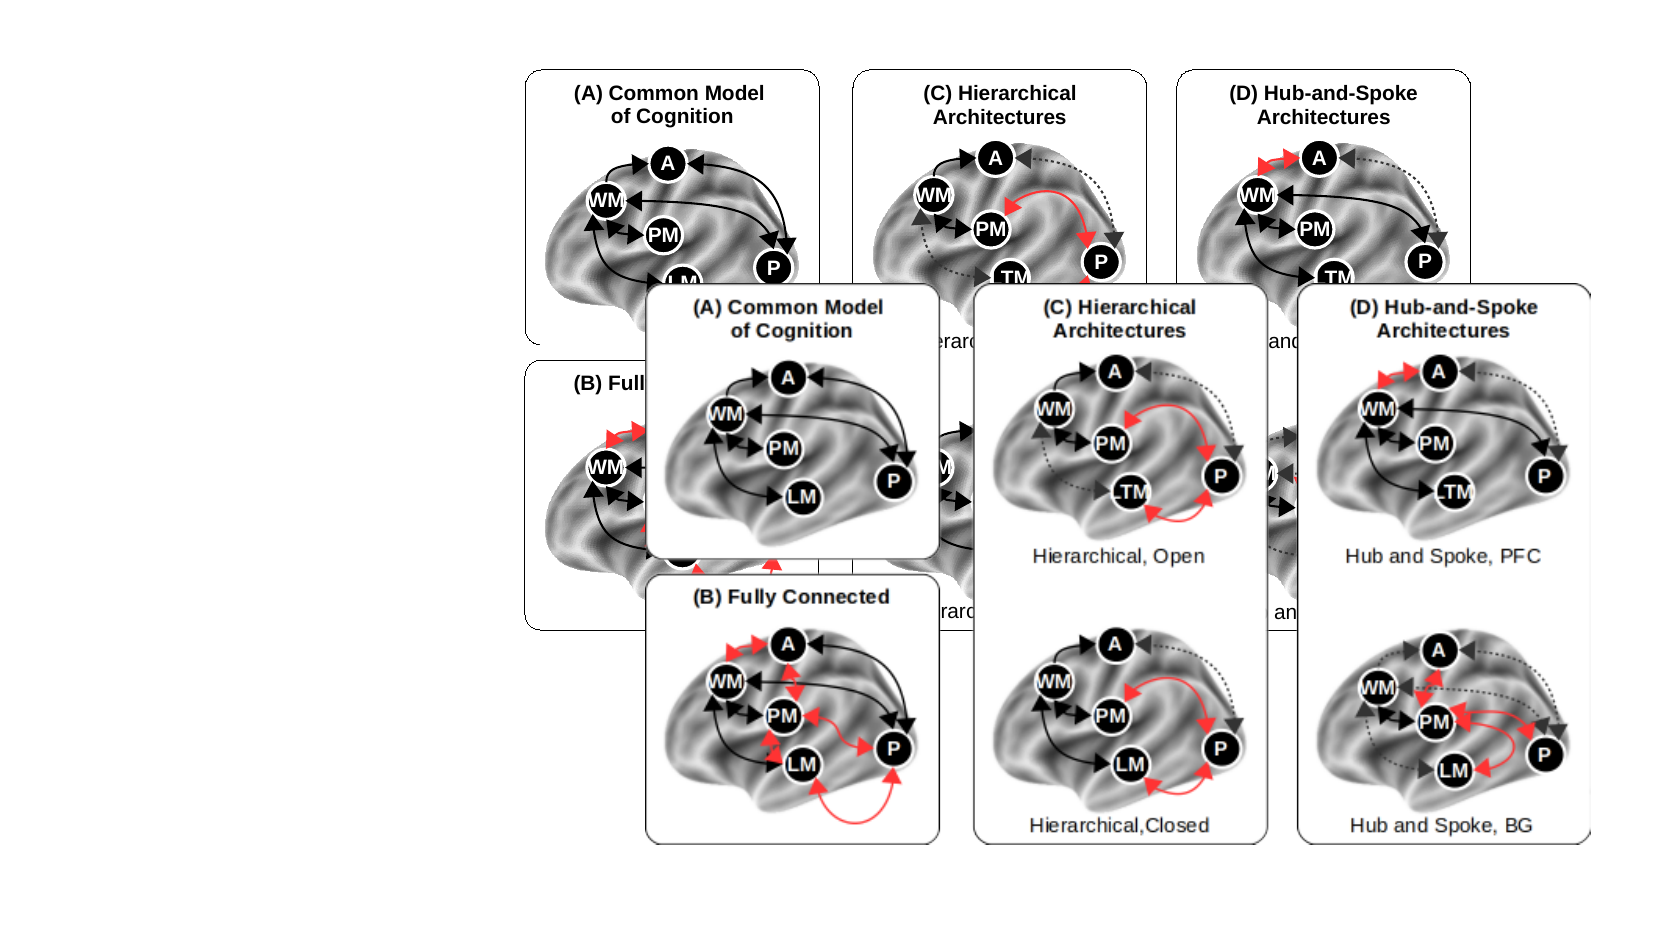

(B) Hub-and-Spoke
Architectures
A
WM
PM
P
LTM
Hub and Spoke, PFC
A
WM
PM
P
LM
Hub and Spoke, BG
(C) Hierarchical
Architectures
(D) Hub-and-Spoke
Architectures
(A) Common Model
of Cognition
A
WM
PM
P
LTM
Hub and Spoke, PFC
A
WM
PM
P
LTM
Hierarchical, Open
A
WM
PM
P
LM
(B) Fully Connected
A
WM
PM
P
LM
A
WM
PM
P
LM
Hierarchical,Closed
A
WM
PM
P
LM
Hub and Spoke, BG